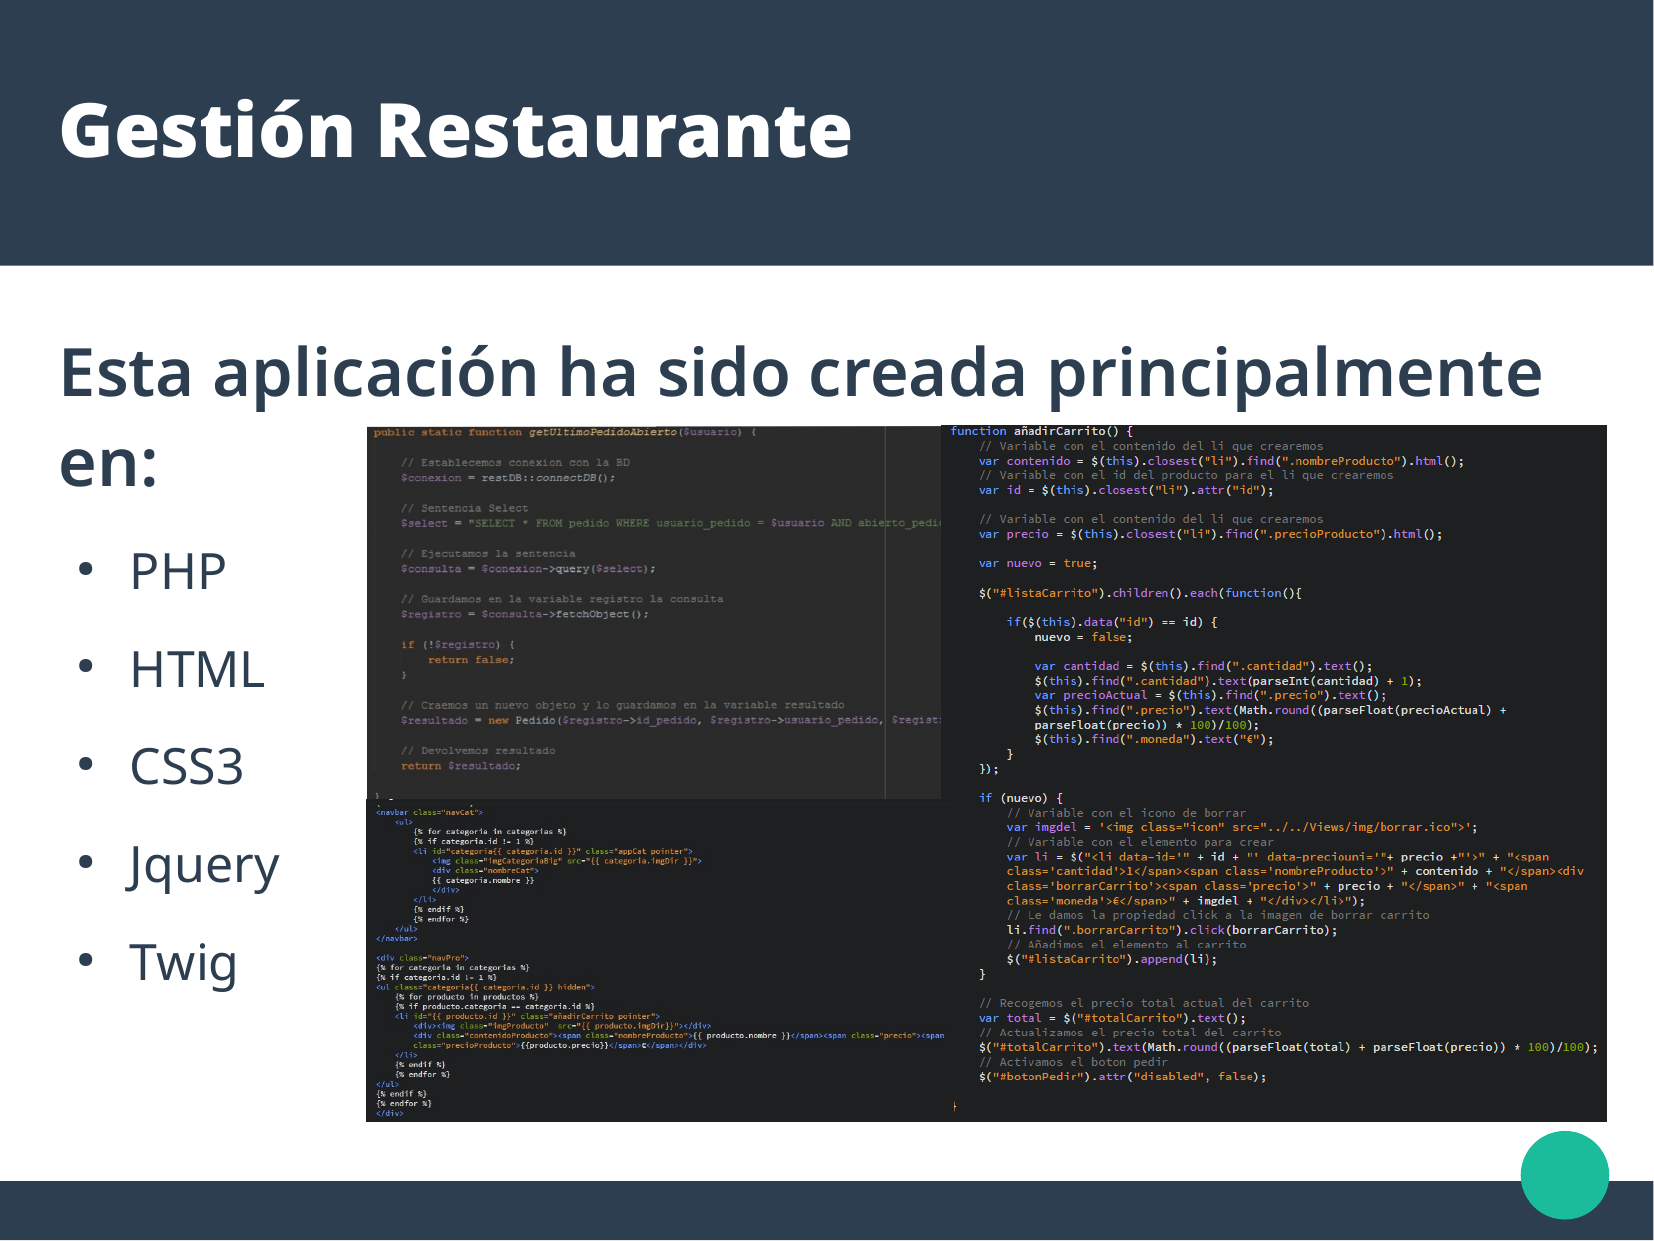

# Gestión Restaurante
Esta aplicación ha sido creada principalmente en:
PHP
HTML
CSS3
Jquery
Twig